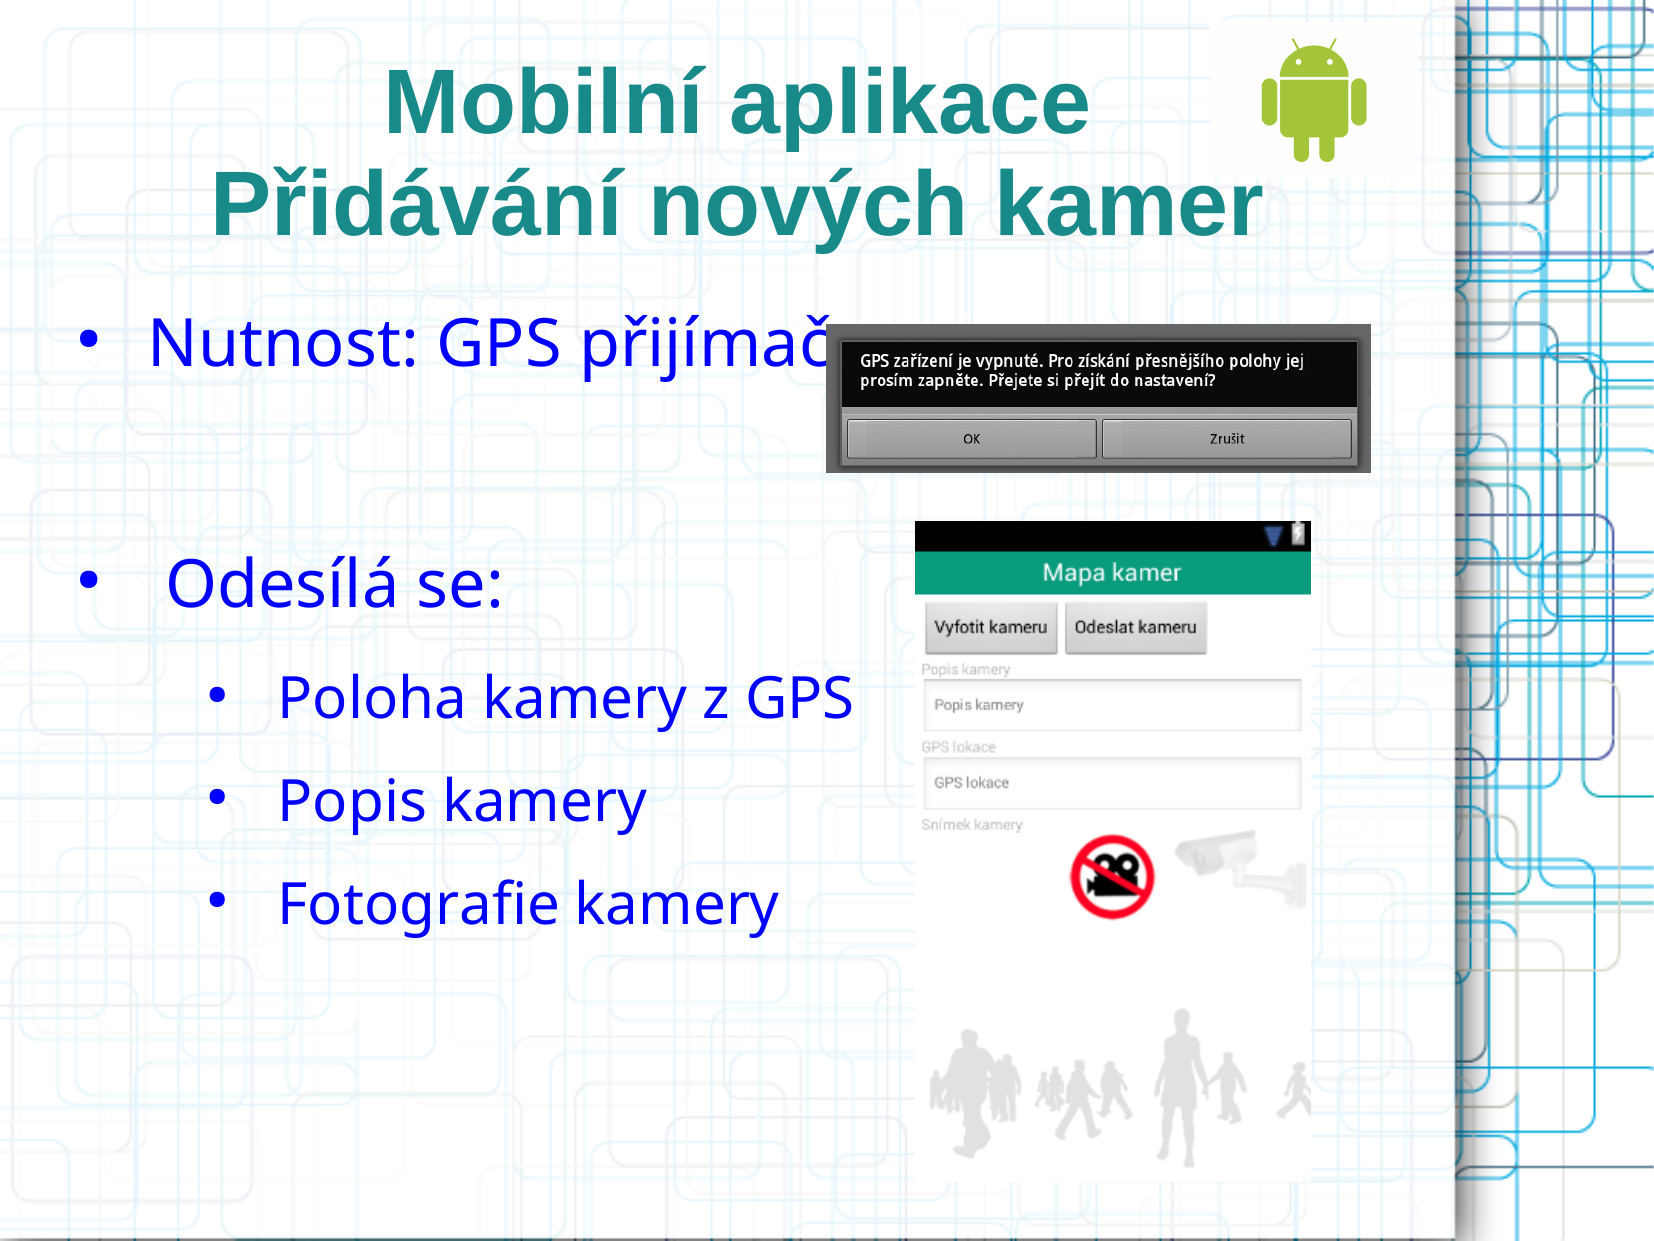

# Mobilní aplikace Přidávání nových kamer
Nutnost: GPS přijímač
 Odesílá se:
Poloha kamery z GPS
Popis kamery
Fotografie kamery